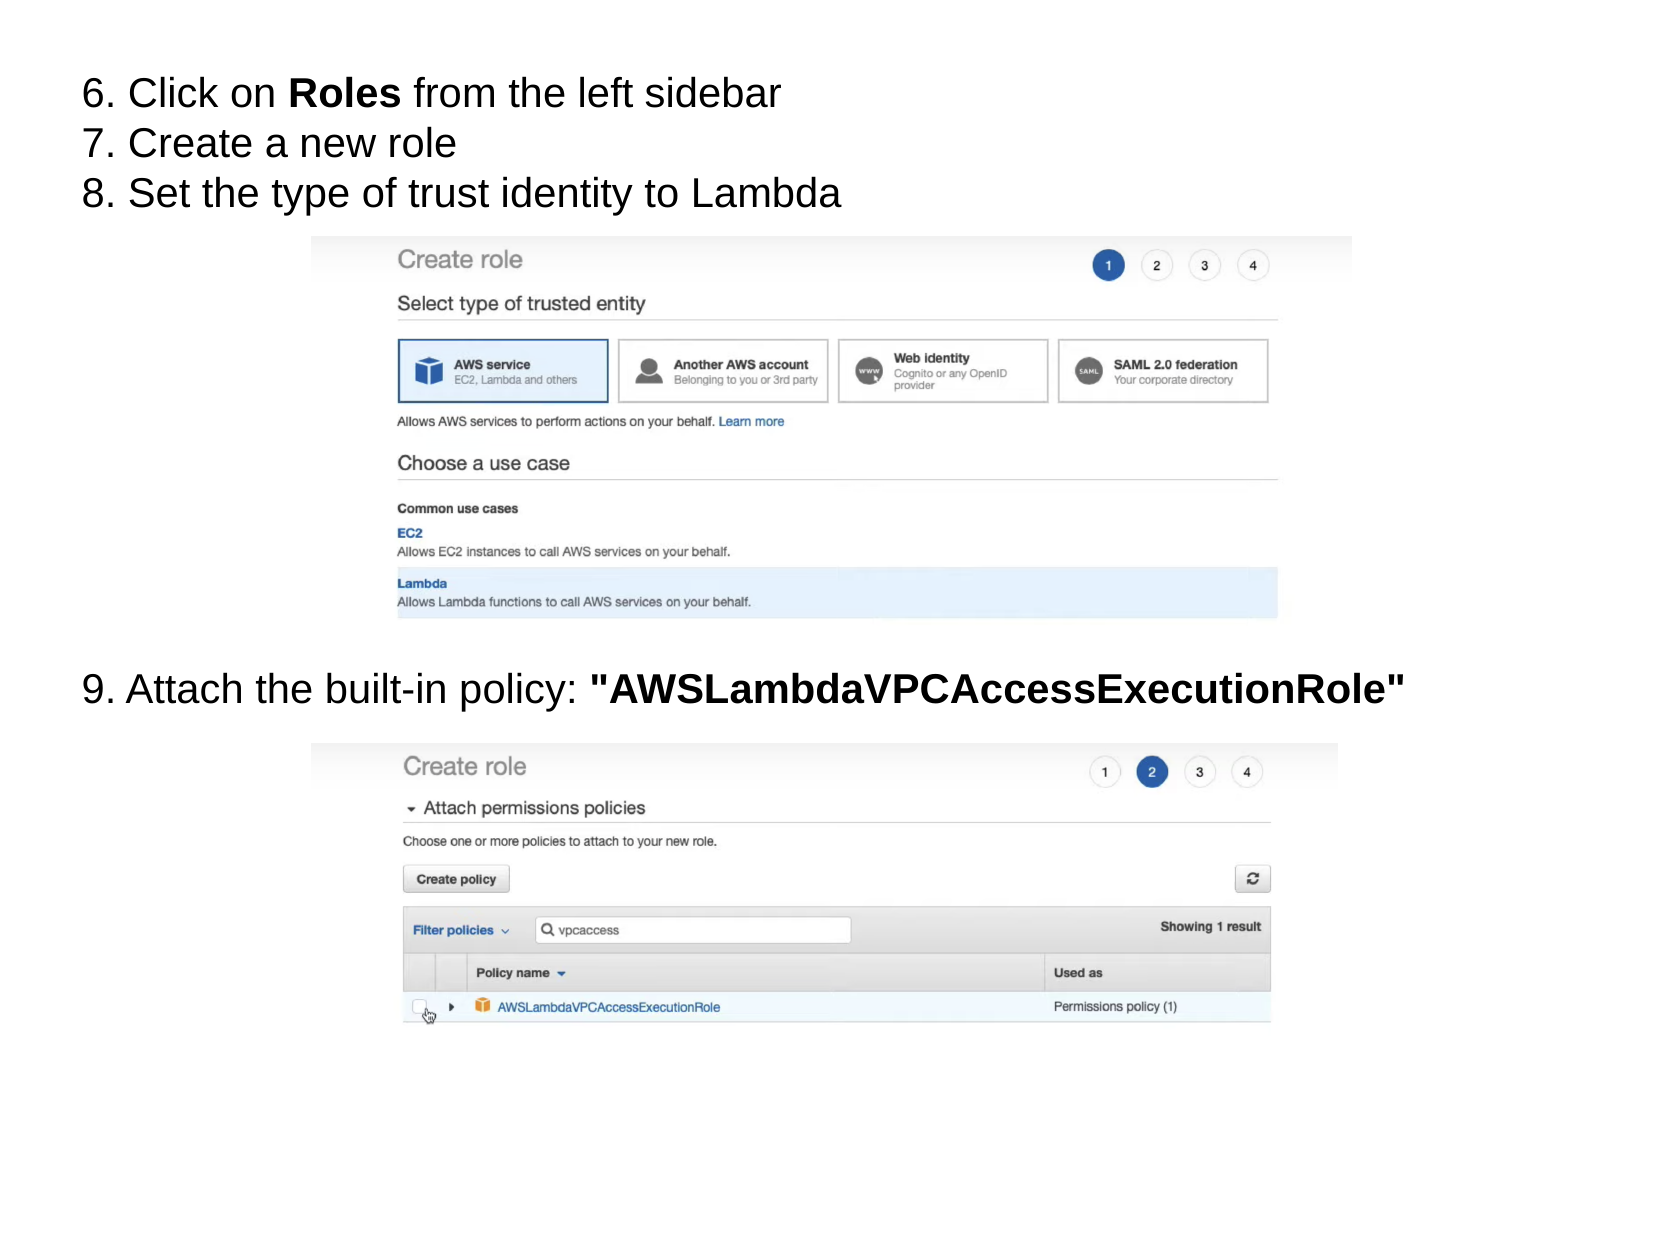

# 6. Click on Roles from the left sidebar
7. Create a new role
8. Set the type of trust identity to Lambda
9. Attach the built-in policy: "AWSLambdaVPCAccessExecutionRole"